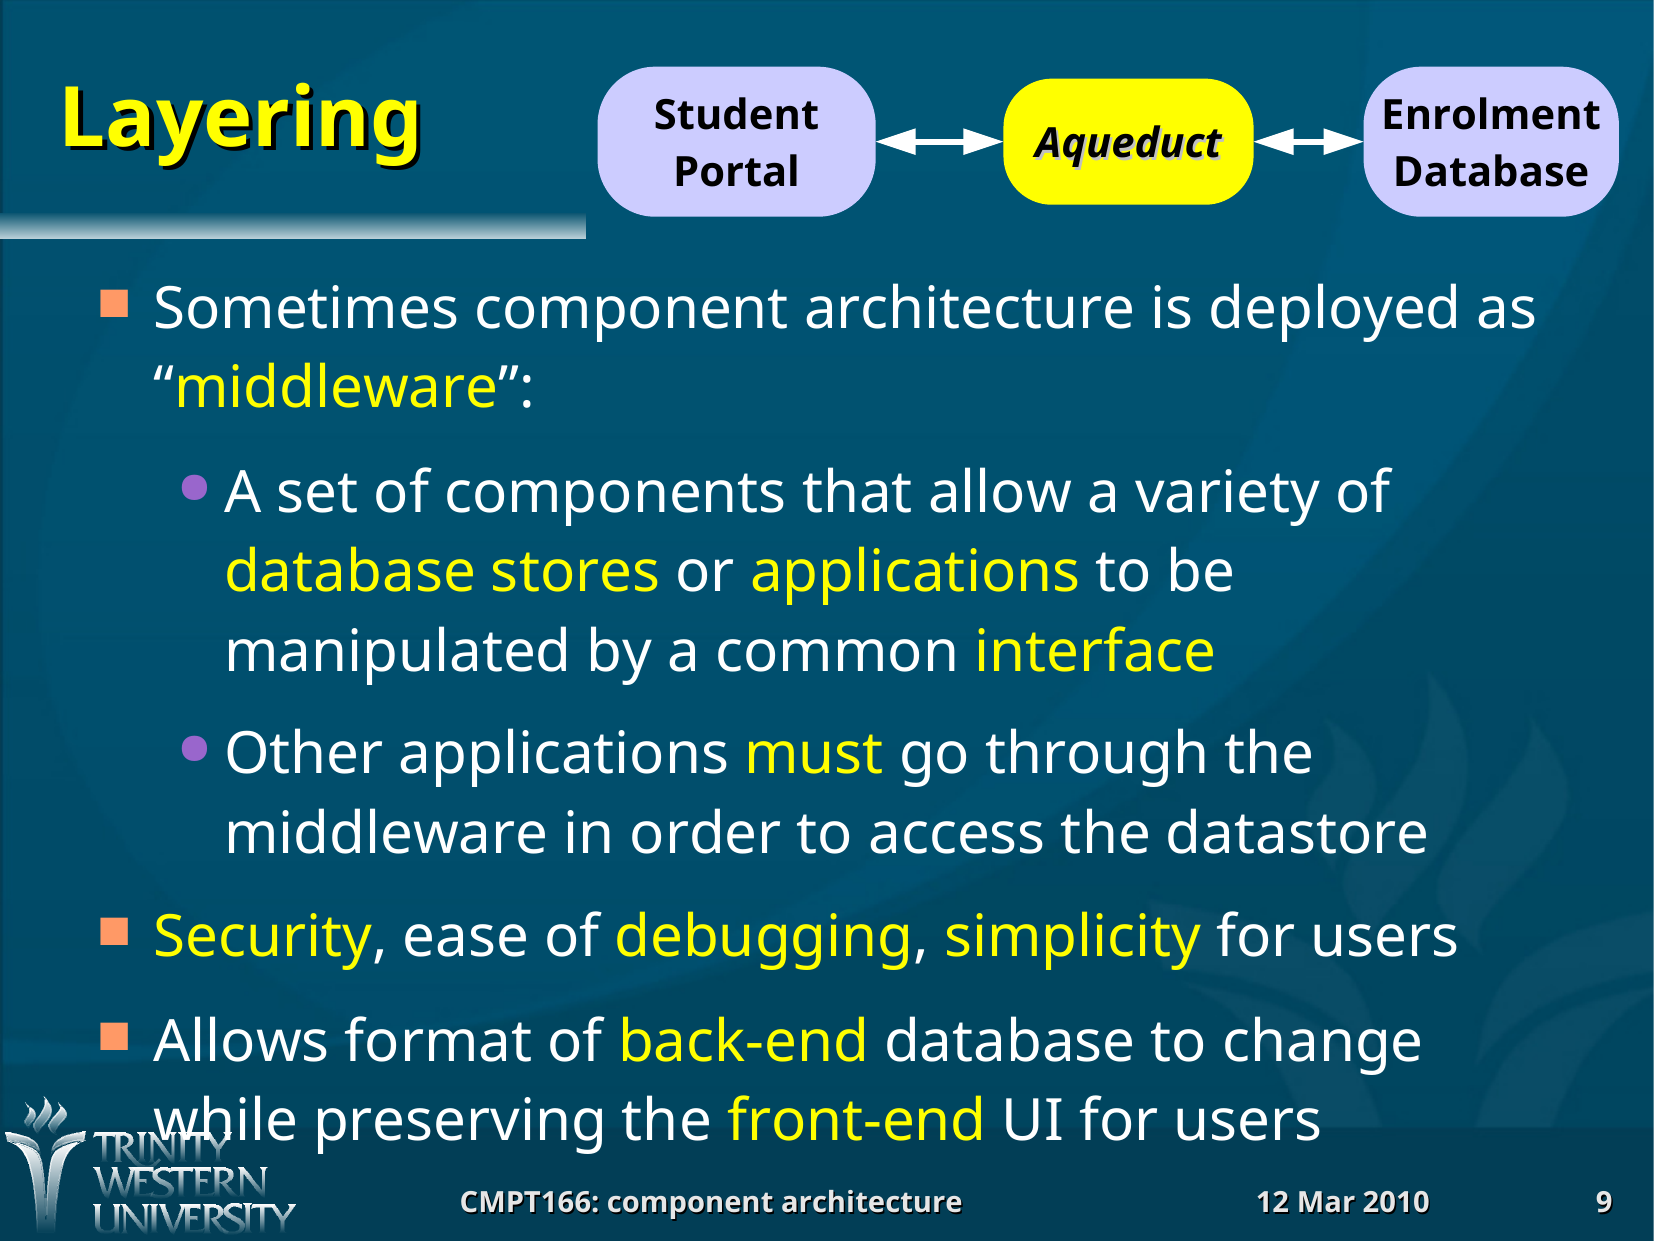

# Layering
Student
Portal
Enrolment
Database
Aqueduct
Sometimes component architecture is deployed as “middleware”:
A set of components that allow a variety of database stores or applications to be manipulated by a common interface
Other applications must go through the middleware in order to access the datastore
Security, ease of debugging, simplicity for users
Allows format of back-end database to change while preserving the front-end UI for users
CMPT166: component architecture
12 Mar 2010
9